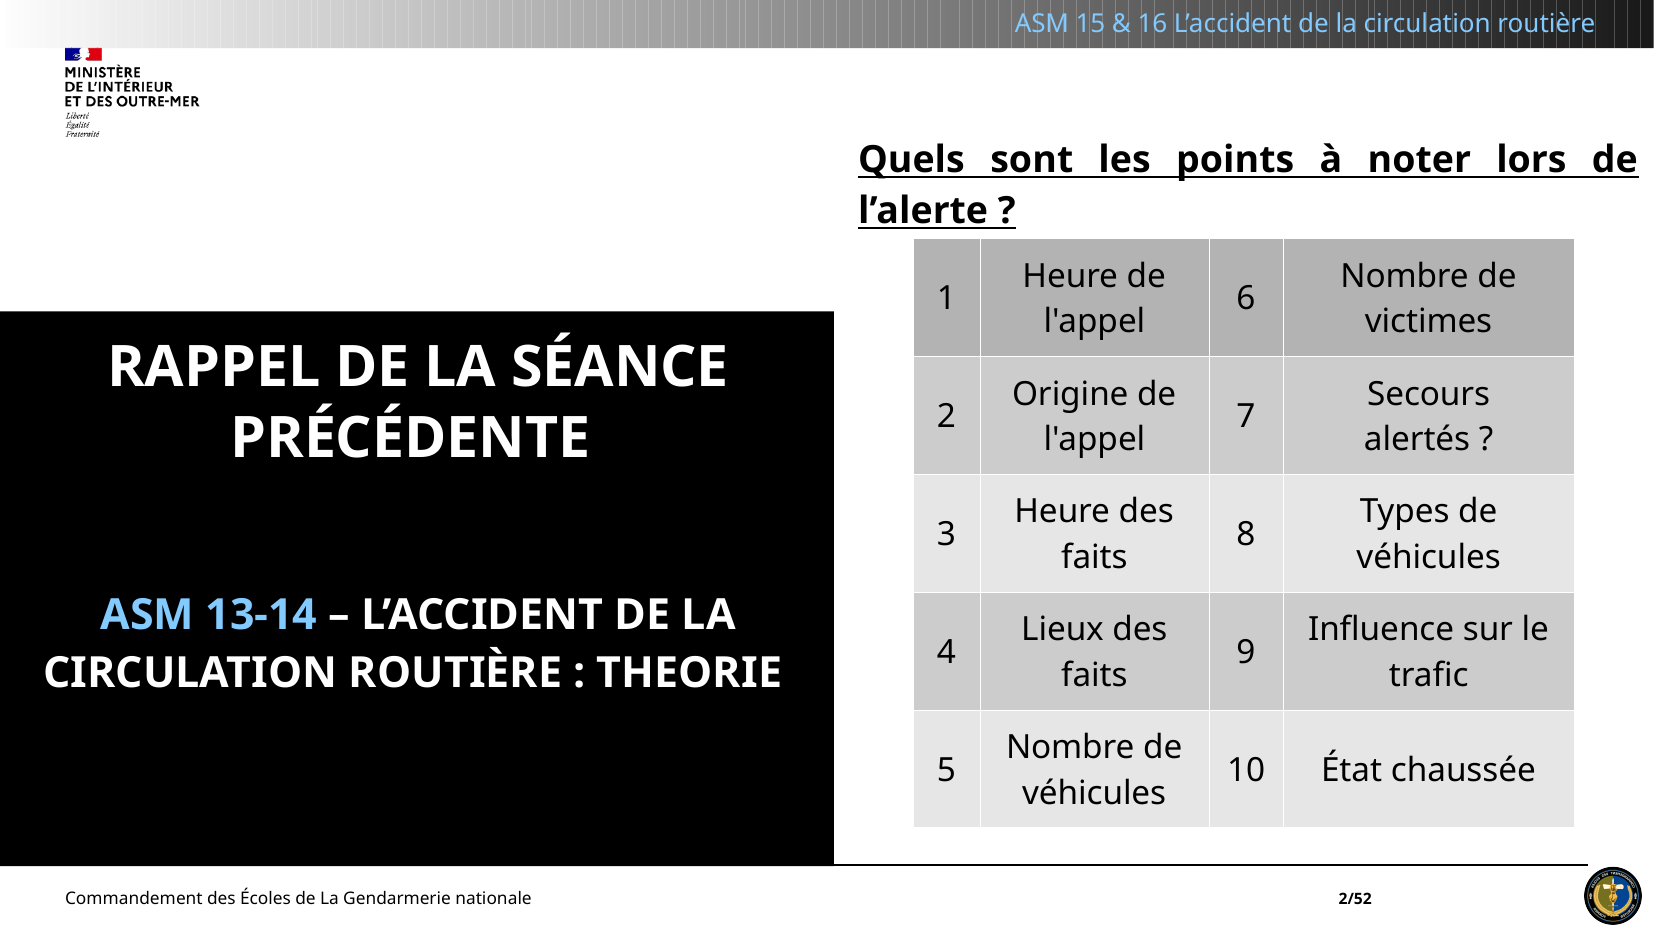

Quels sont les points à noter lors de l’alerte ?
| 1 | Heure de l'appel | 6 | Nombre de victimes |
| --- | --- | --- | --- |
| 2 | Origine de l'appel | 7 | Secours alertés ? |
| 3 | Heure des faits | 8 | Types de véhicules |
| 4 | Lieux des faits | 9 | Influence sur le trafic |
| 5 | Nombre de véhicules | 10 | État chaussée |
# RAPPEL DE LA SÉANCE PRÉCÉDENTE
ASM 13-14 – L’ACCIDENT DE LA CIRCULATION ROUTIÈRE : THEORIE